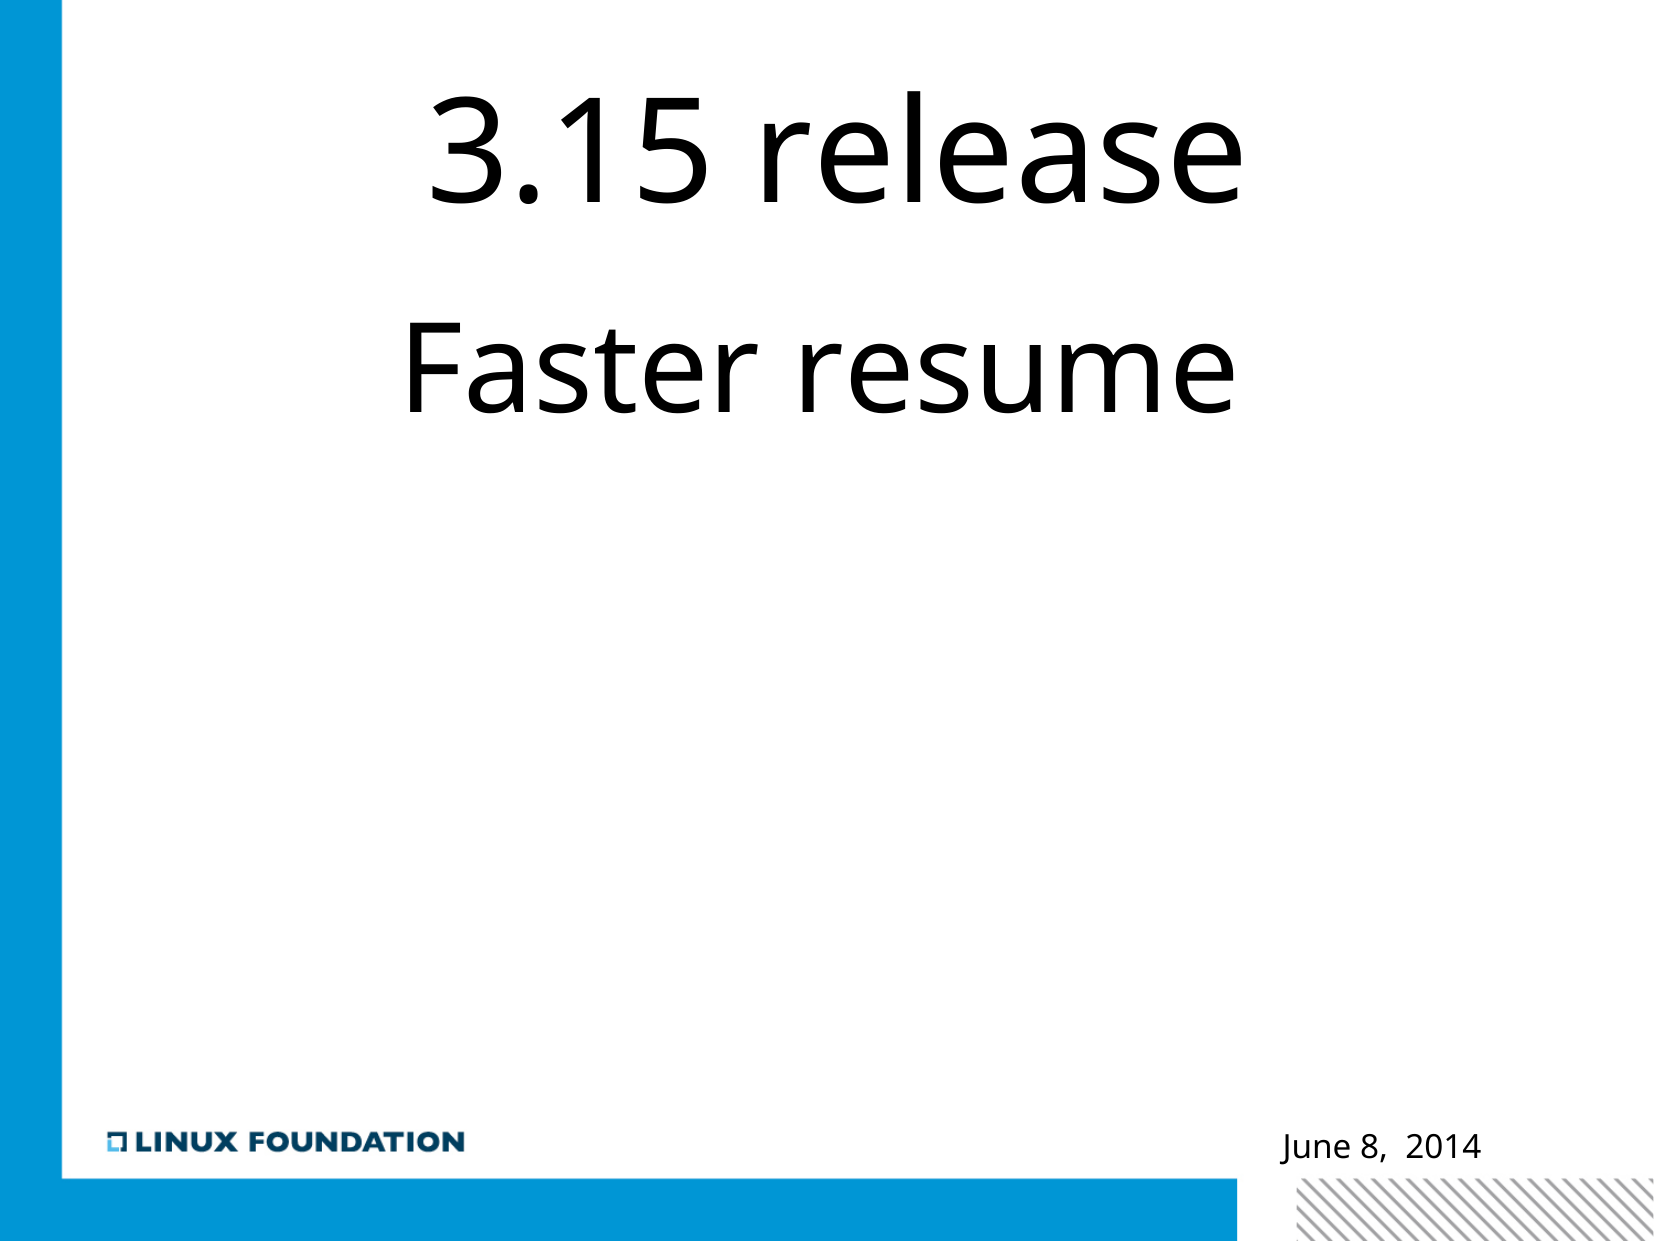

3.15 release
Faster resume
June 8, 2014